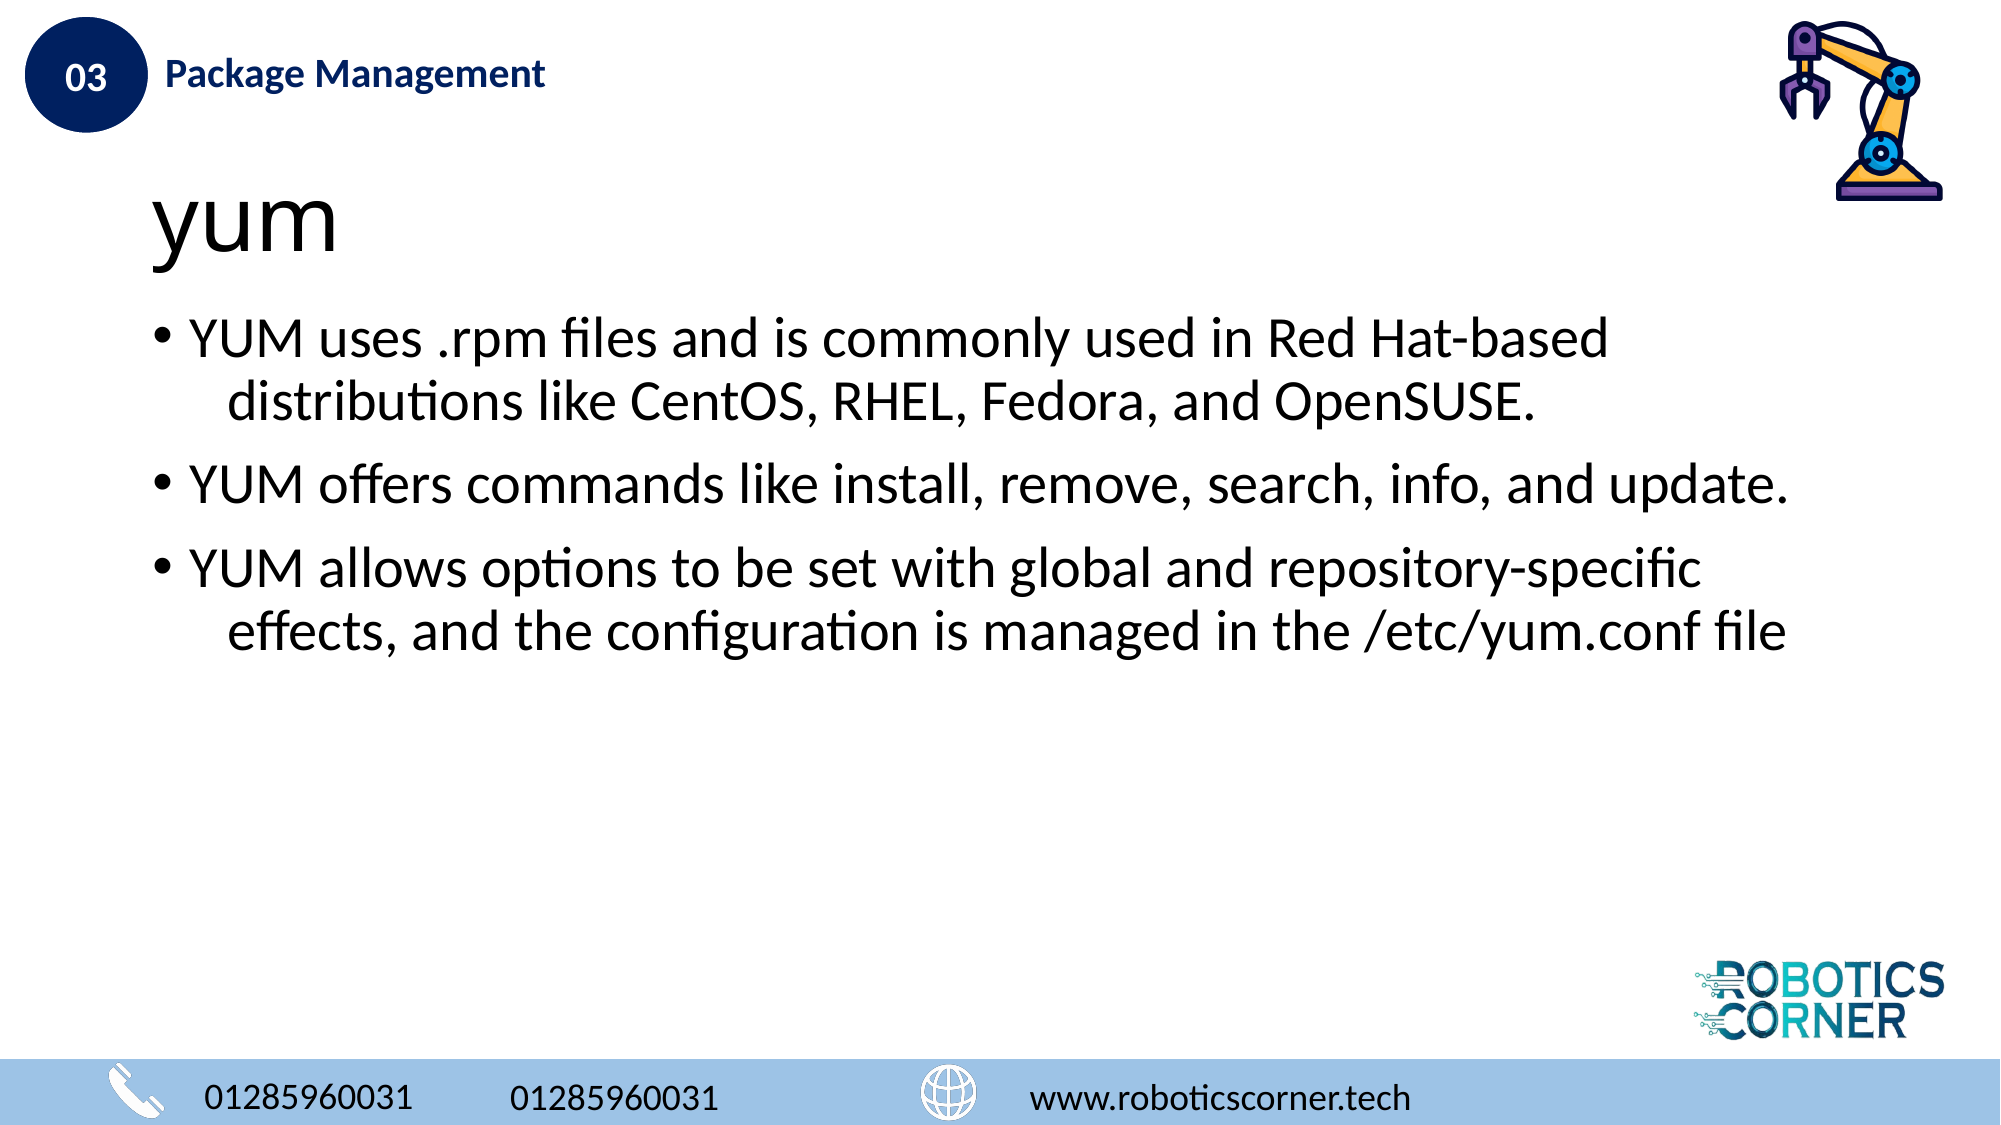

03
Package Management
# yum
YUM uses .rpm files and is commonly used in Red Hat-based distributions like CentOS, RHEL, Fedora, and OpenSUSE.
YUM offers commands like install, remove, search, info, and update.
YUM allows options to be set with global and repository-specific effects, and the configuration is managed in the /etc/yum.conf file
01285960031
01285960031
www.roboticscorner.tech